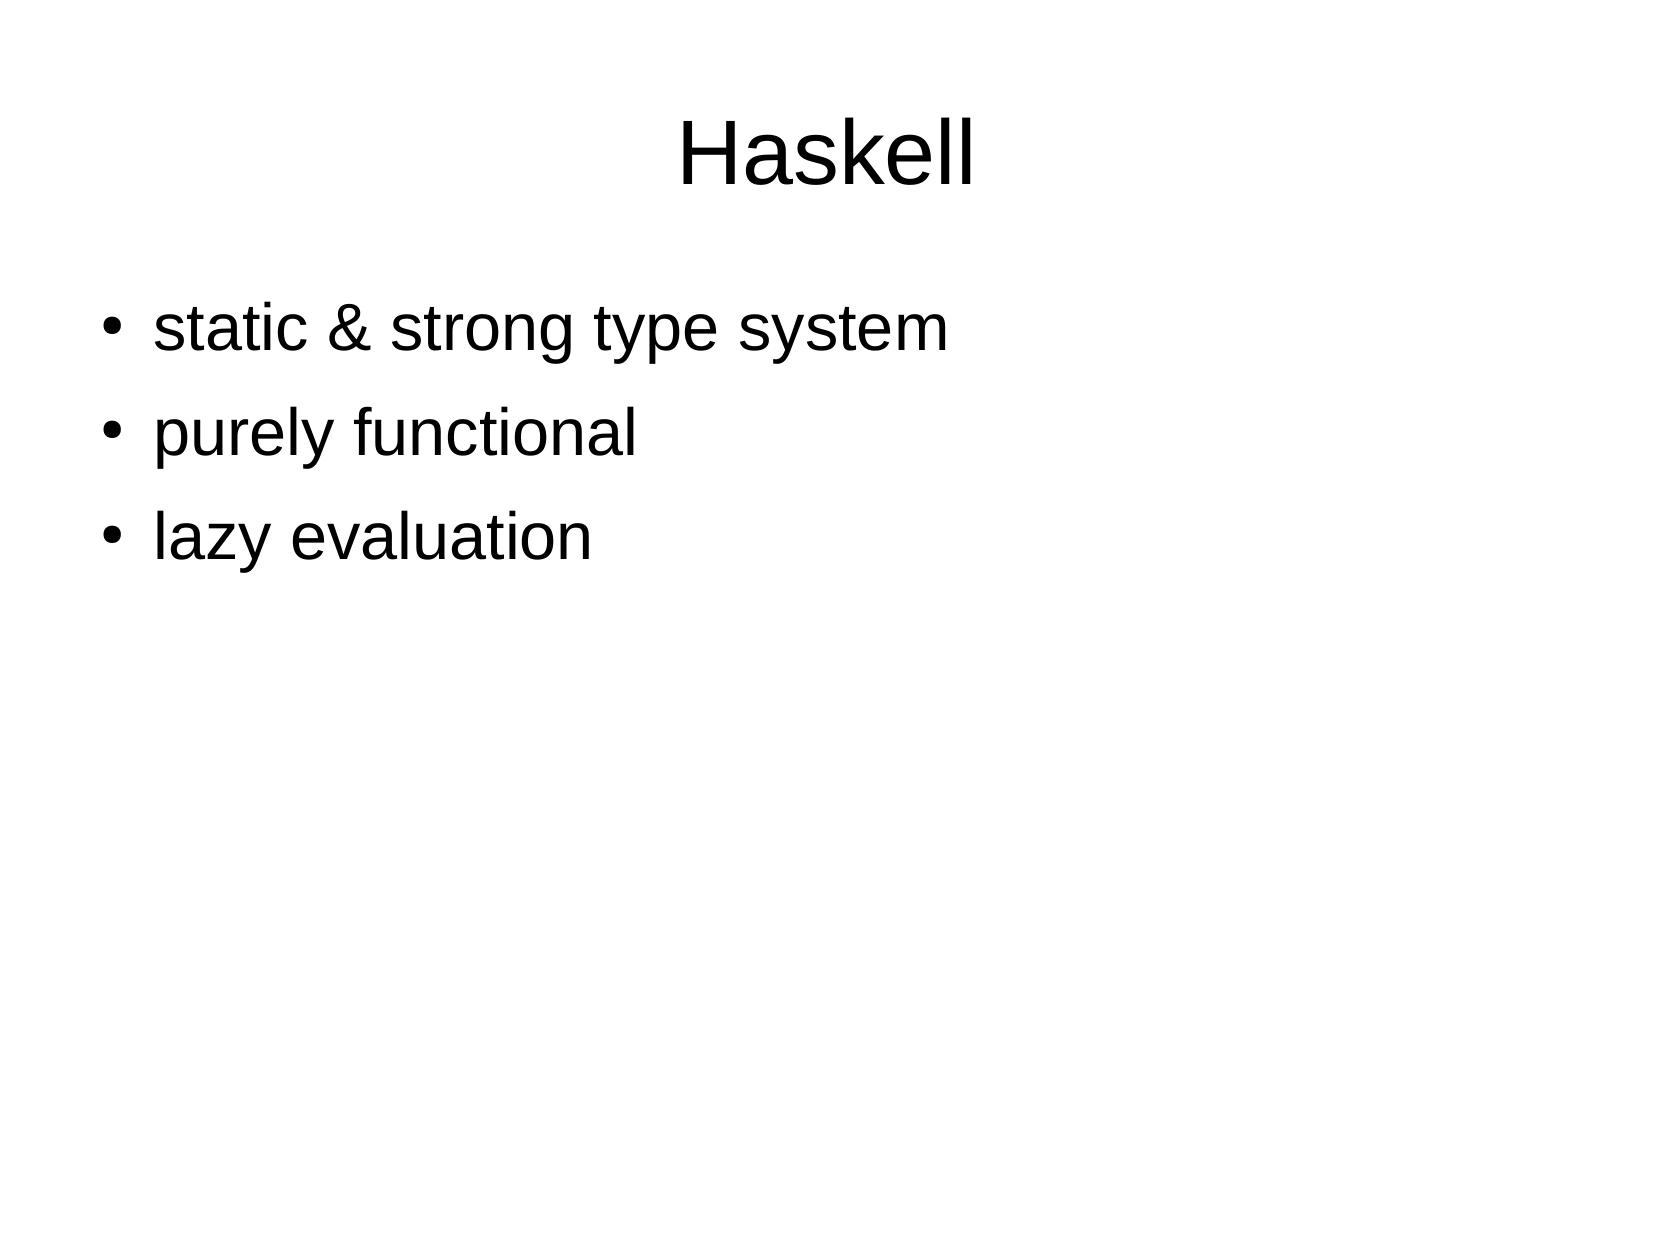

# Haskell
static & strong type system
purely functional
lazy evaluation